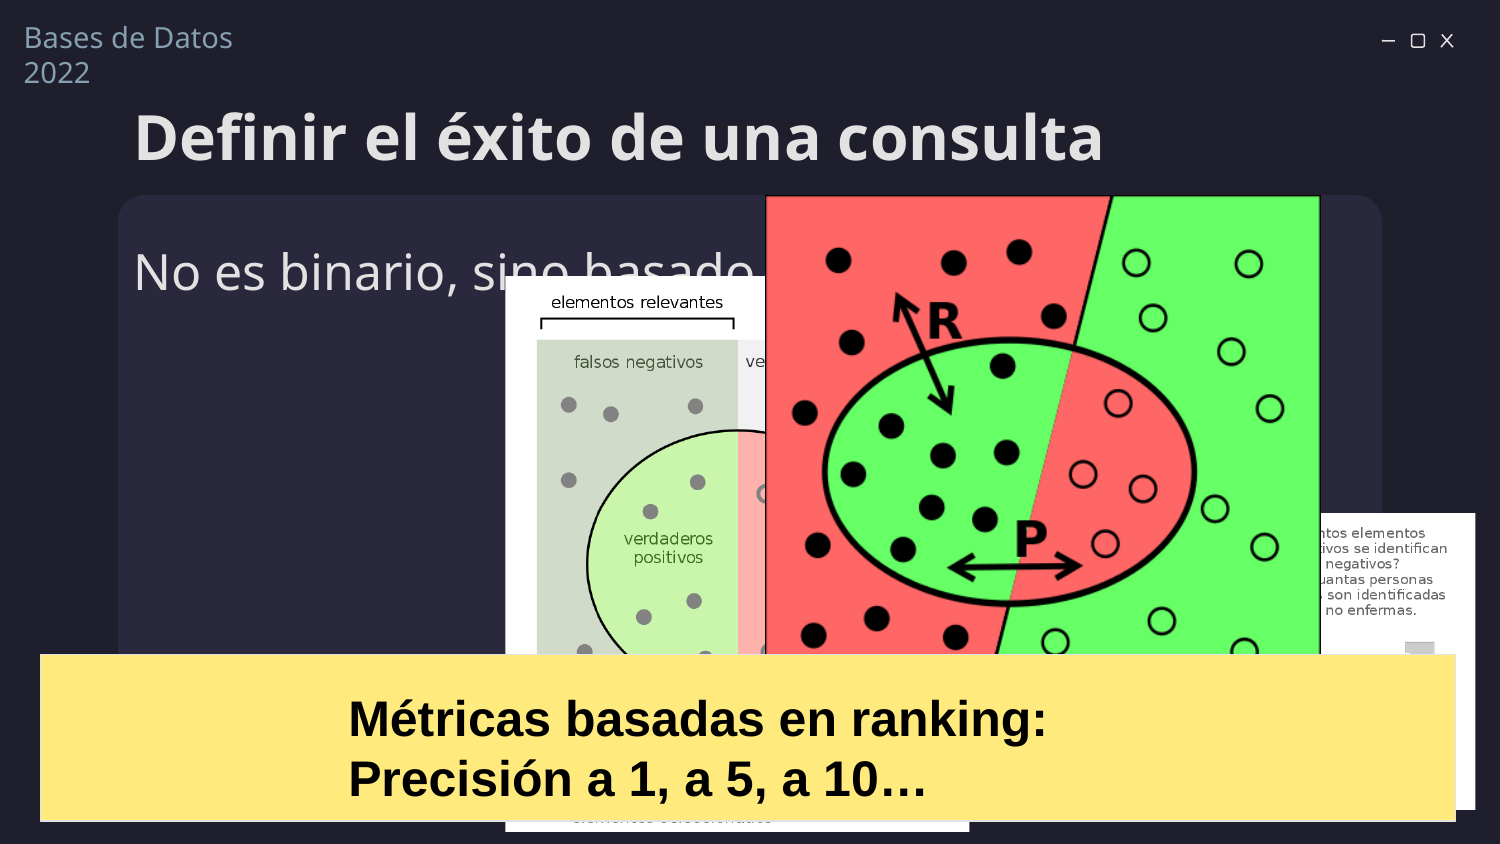

# Definir el éxito de una consulta
No es binario, sino basado en métricas
Precisión y Exhaustividad (cobertura o recall)
Métricas basadas en ranking:
Precisión a 1, a 5, a 10…